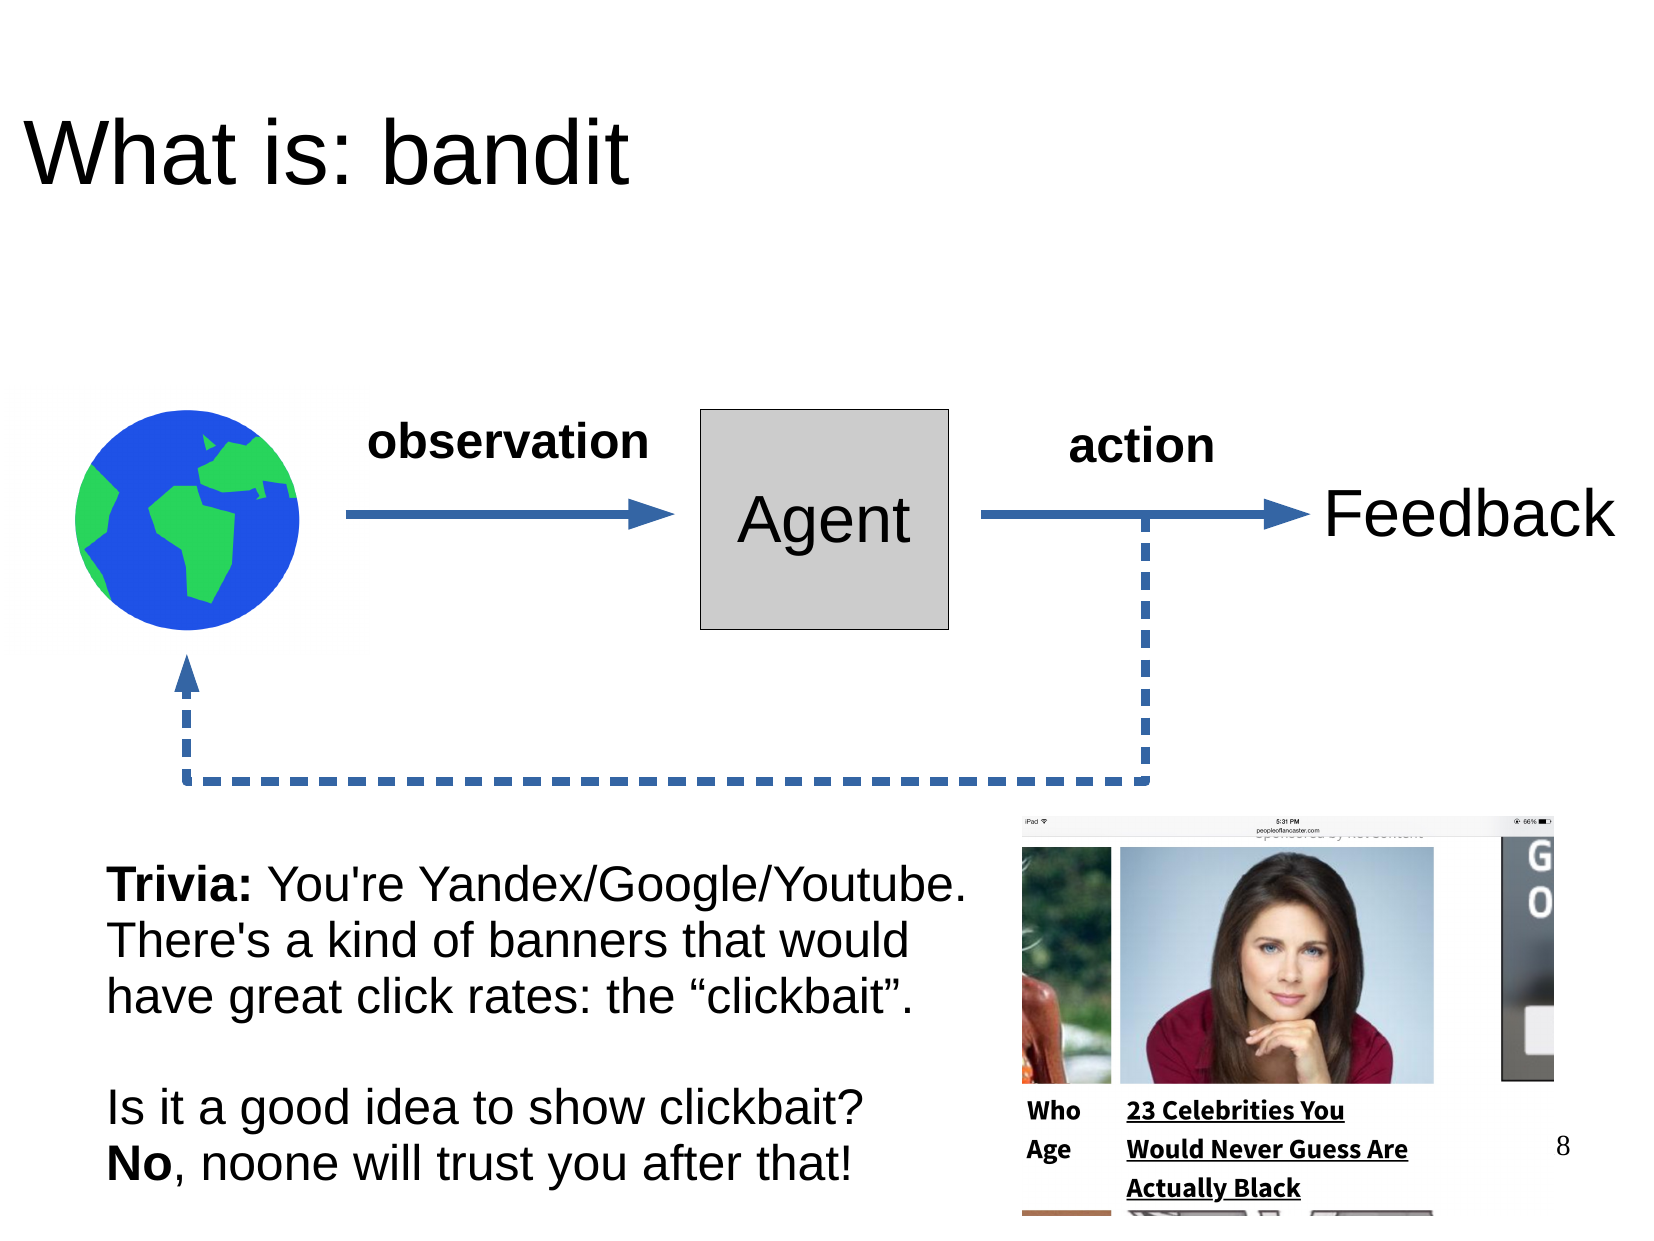

# What is: bandit
observation
Agent
action
Feedback
Trivia: You're Yandex/Google/Youtube.
There's a kind of banners that would have great click rates: the “clickbait”.
Is it a good idea to show clickbait?
No, noone will trust you after that!
18